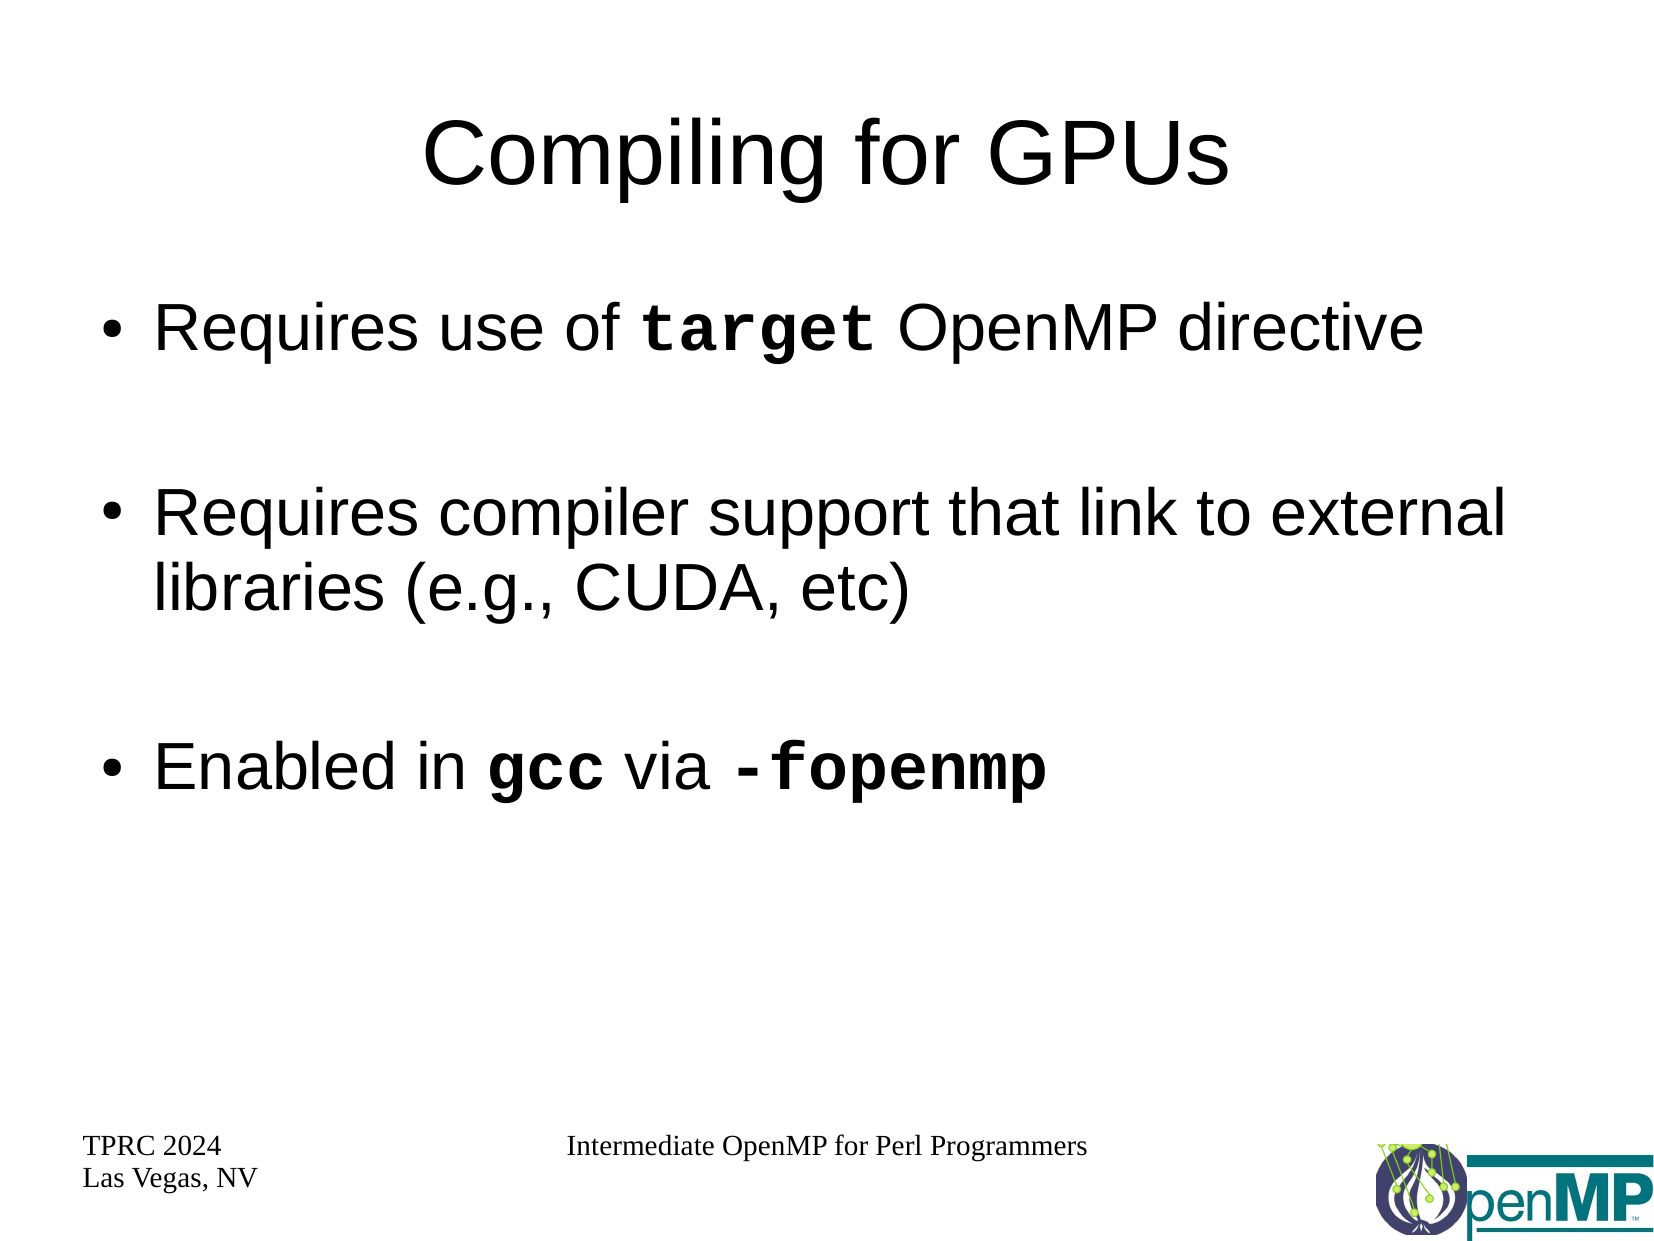

# Compiling for GPUs
Requires use of target OpenMP directive
Requires compiler support that link to external libraries (e.g., CUDA, etc)
Enabled in gcc via -fopenmp